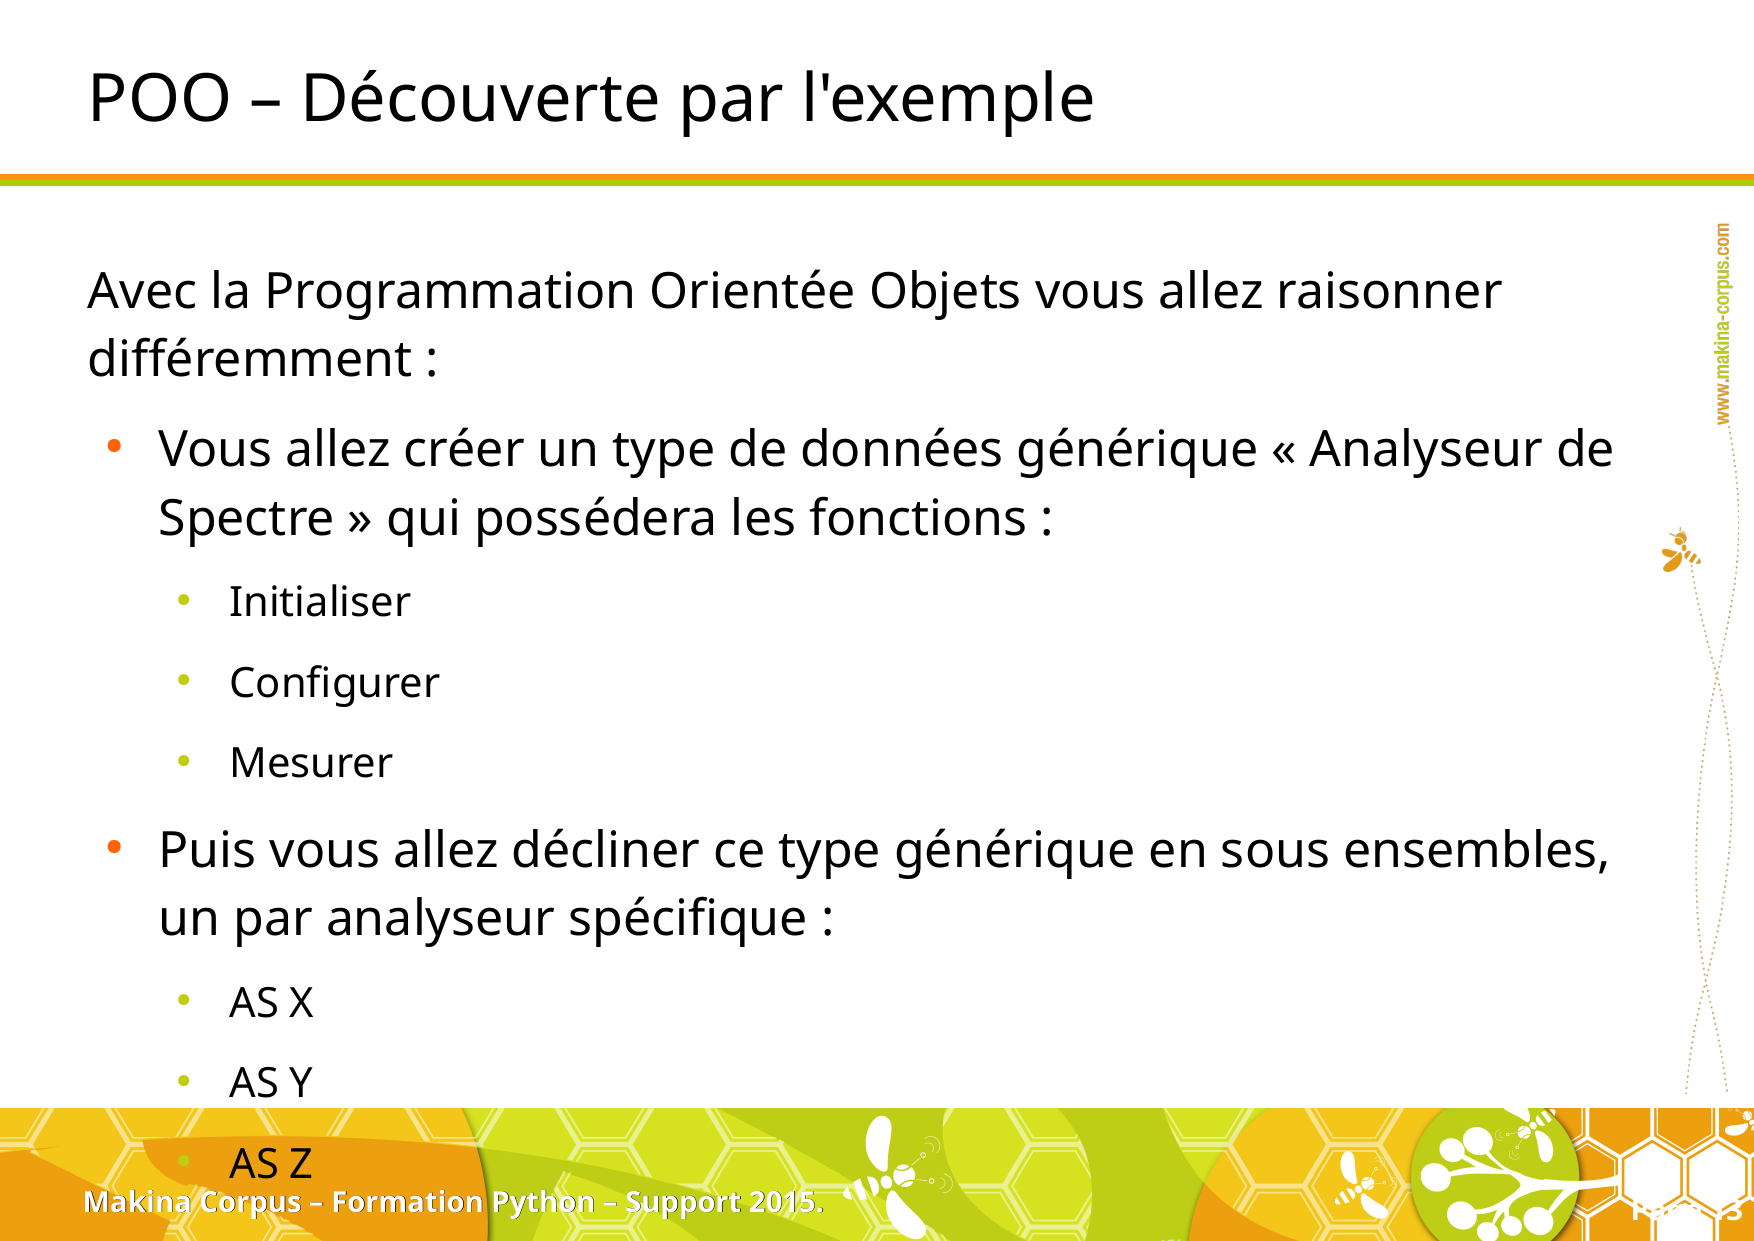

# POO – Découverte par l'exemple
Avec la Programmation Orientée Objets vous allez raisonner différemment :
Vous allez créer un type de données générique « Analyseur de Spectre » qui possédera les fonctions :
Initialiser
Configurer
Mesurer
Puis vous allez décliner ce type générique en sous ensembles, un par analyseur spécifique :
AS X
AS Y
AS Z
tesg
13